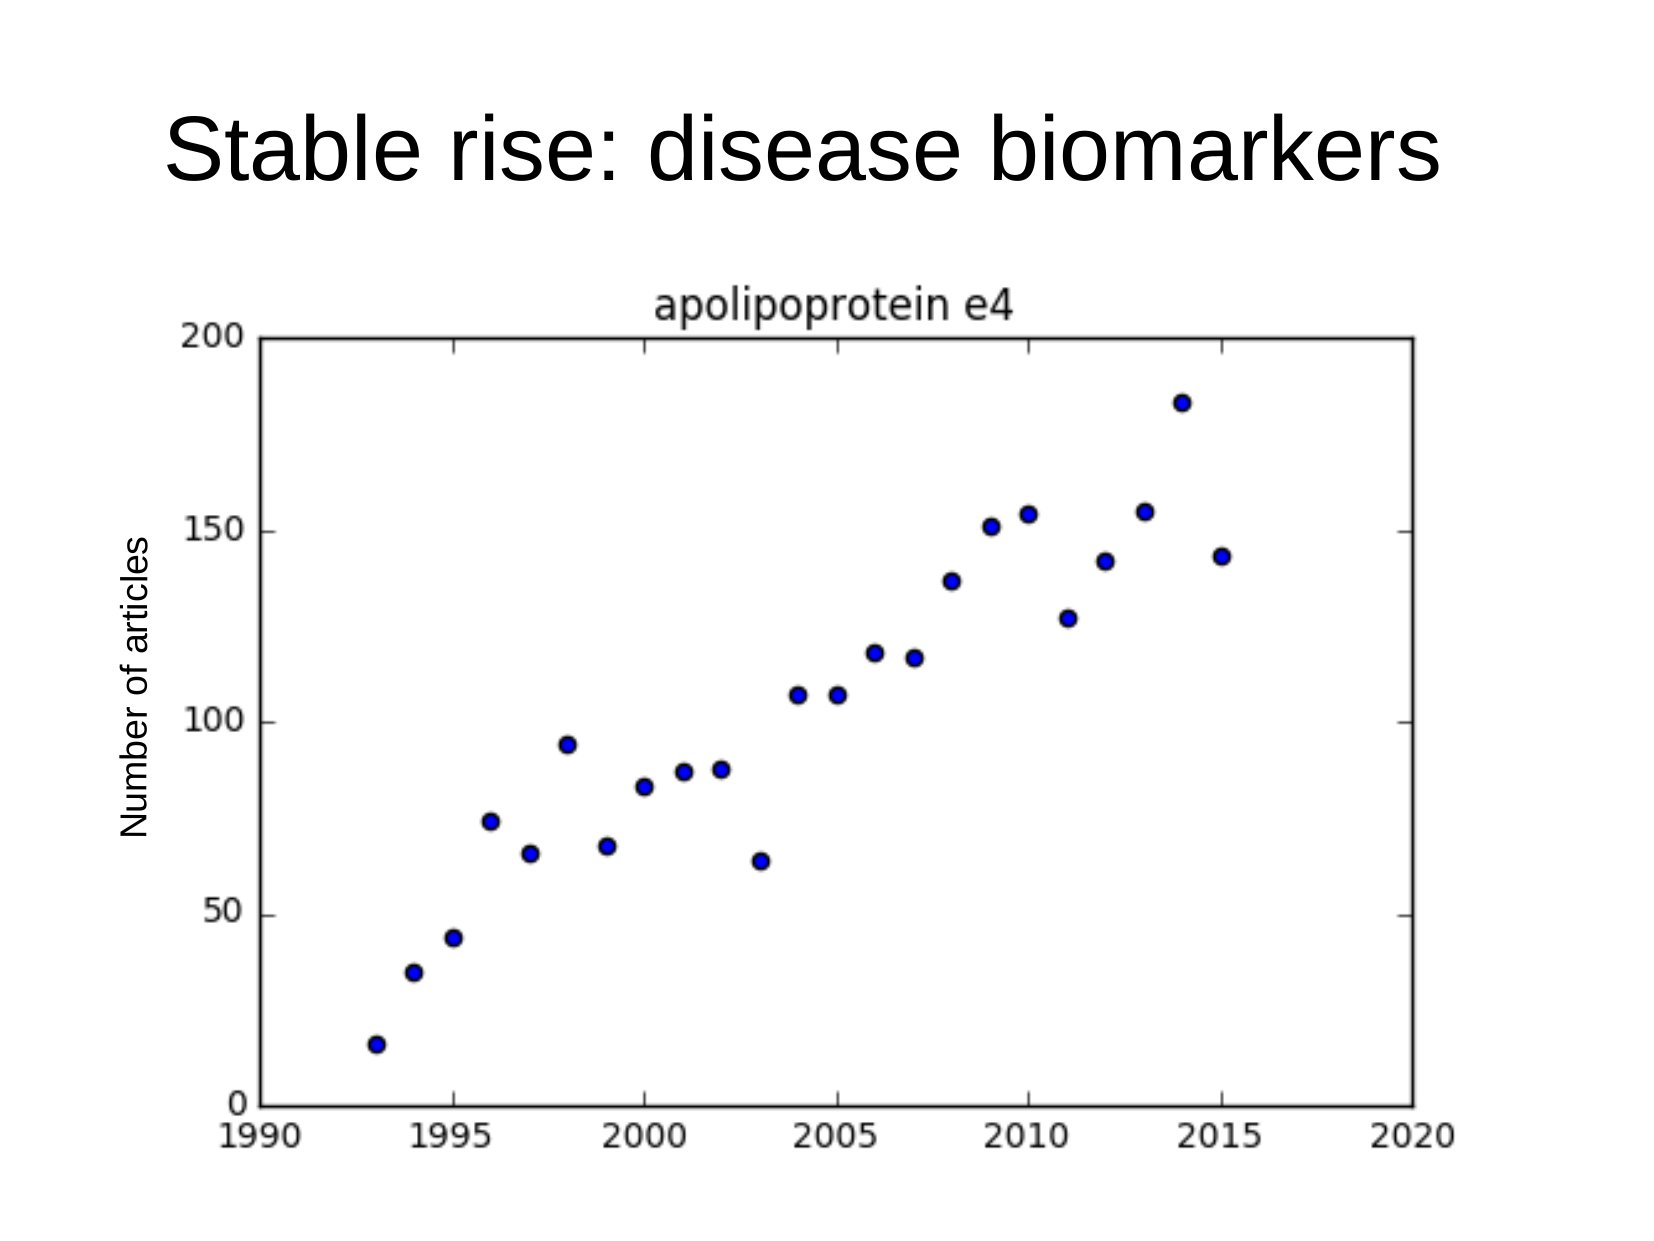

# Stable rise: disease biomarkers
Number of articles